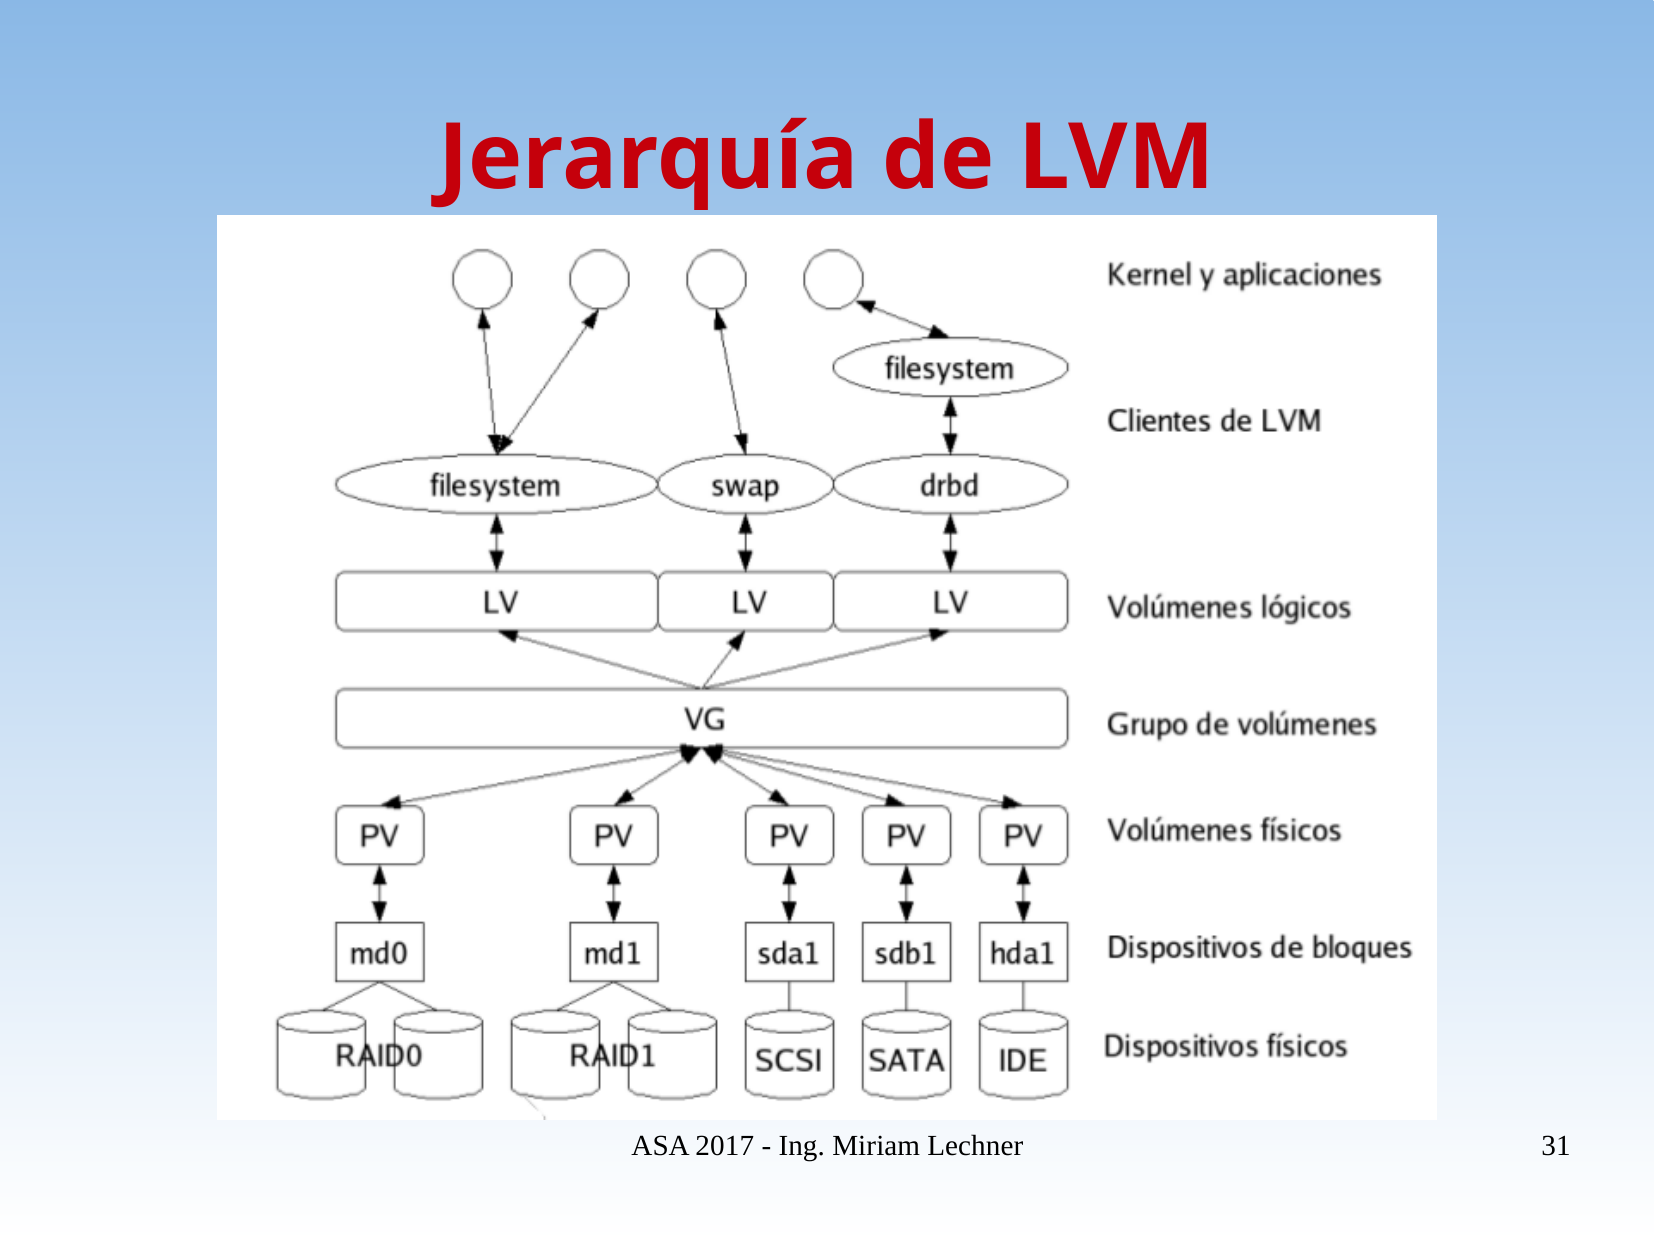

# Jerarquía de LVM
ASA 2017 - Ing. Miriam Lechner
31